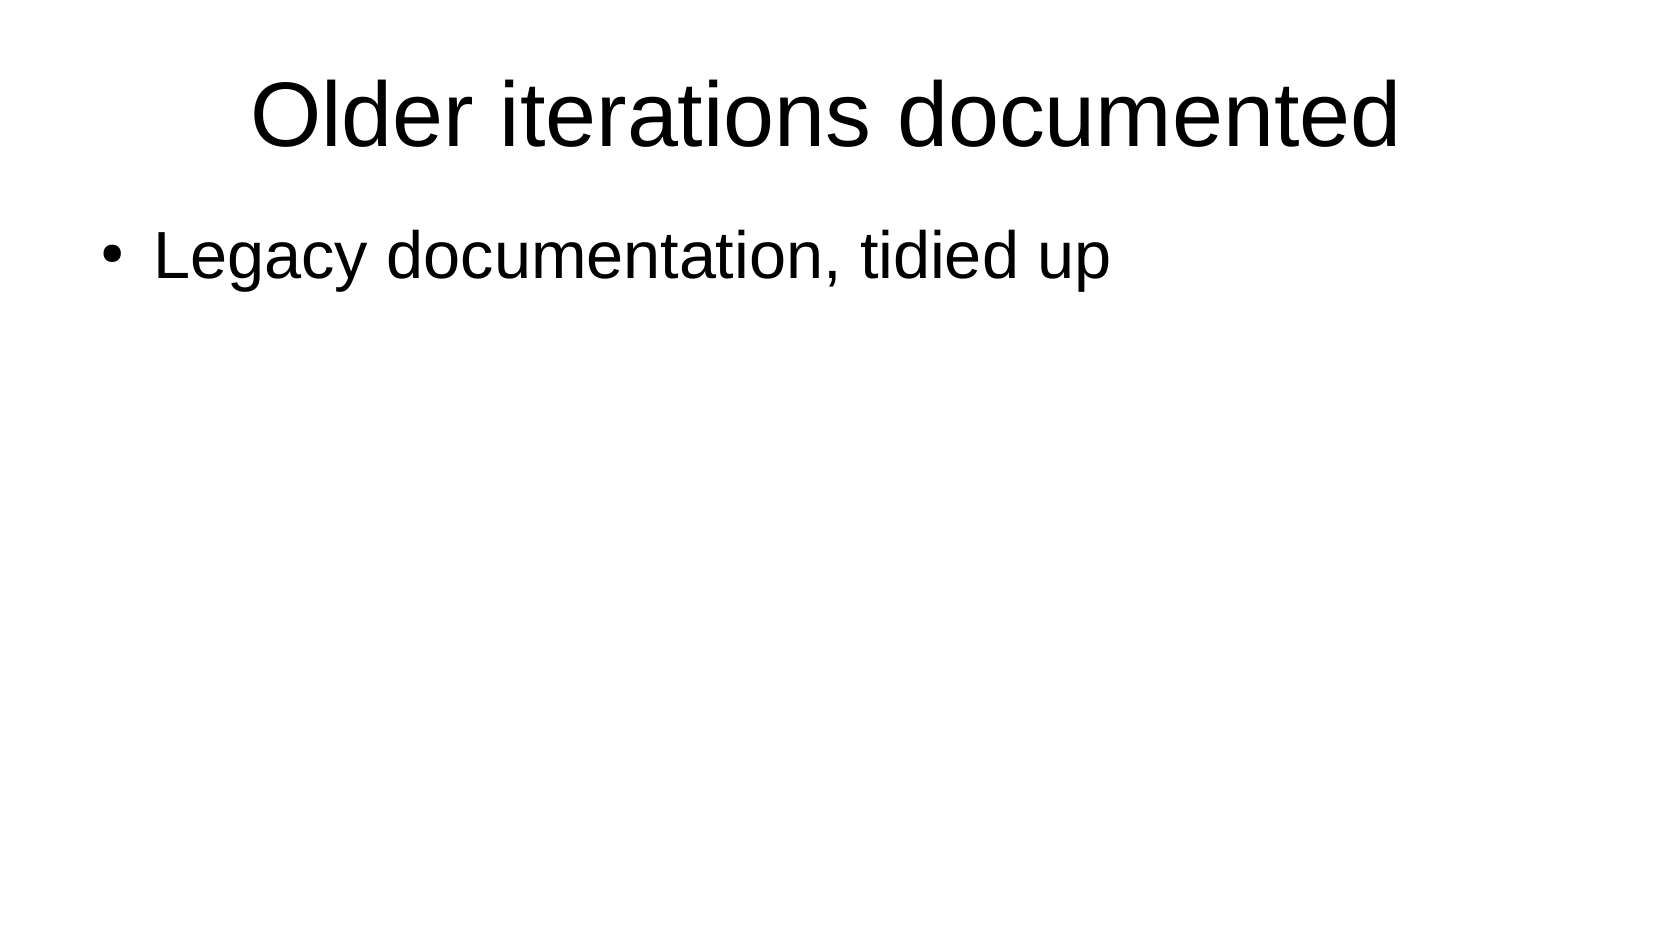

# Older iterations documented
Legacy documentation, tidied up